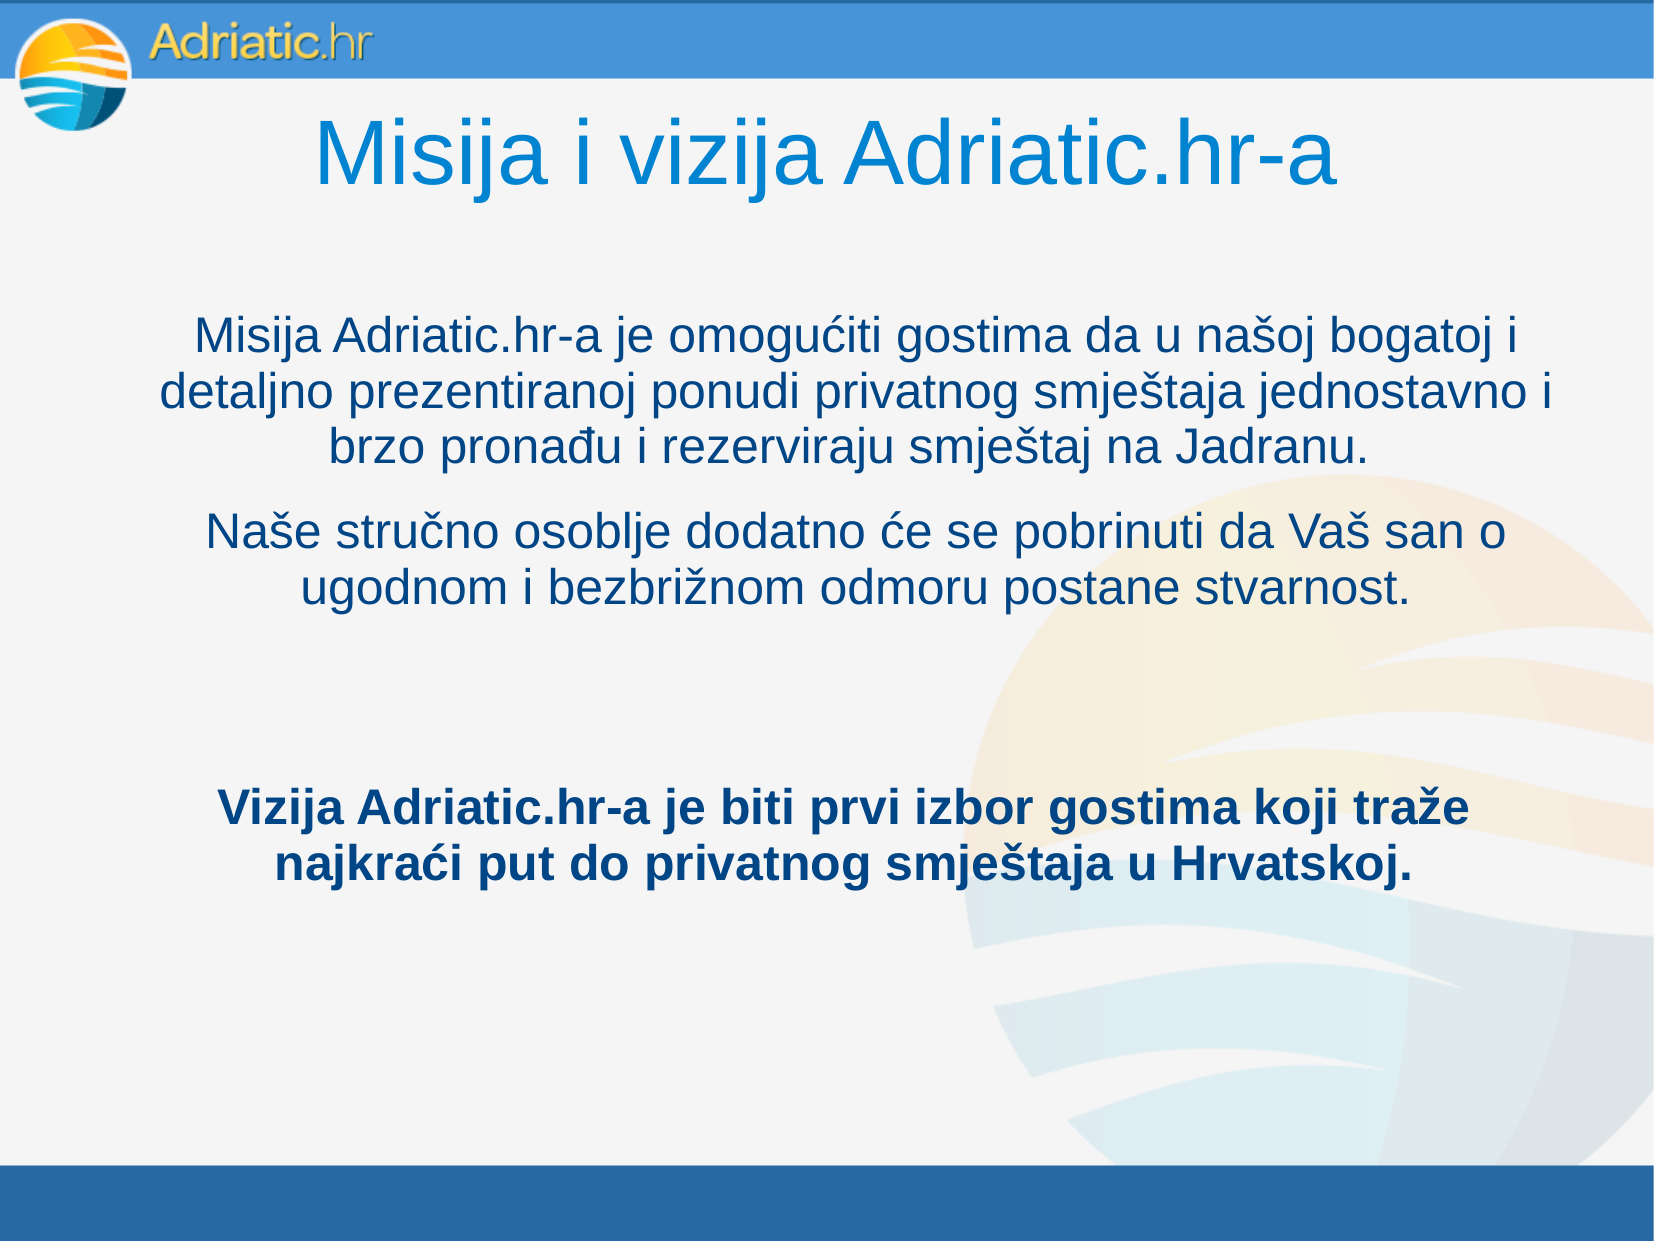

# Misija i vizija Adriatic.hr-a
Misija Adriatic.hr-a je omogućiti gostima da u našoj bogatoj i detaljno prezentiranoj ponudi privatnog smještaja jednostavno i brzo pronađu i rezerviraju smještaj na Jadranu.
Naše stručno osoblje dodatno će se pobrinuti da Vaš san o ugodnom i bezbrižnom odmoru postane stvarnost.
Vizija Adriatic.hr-a je biti prvi izbor gostima koji traže najkraći put do privatnog smještaja u Hrvatskoj.